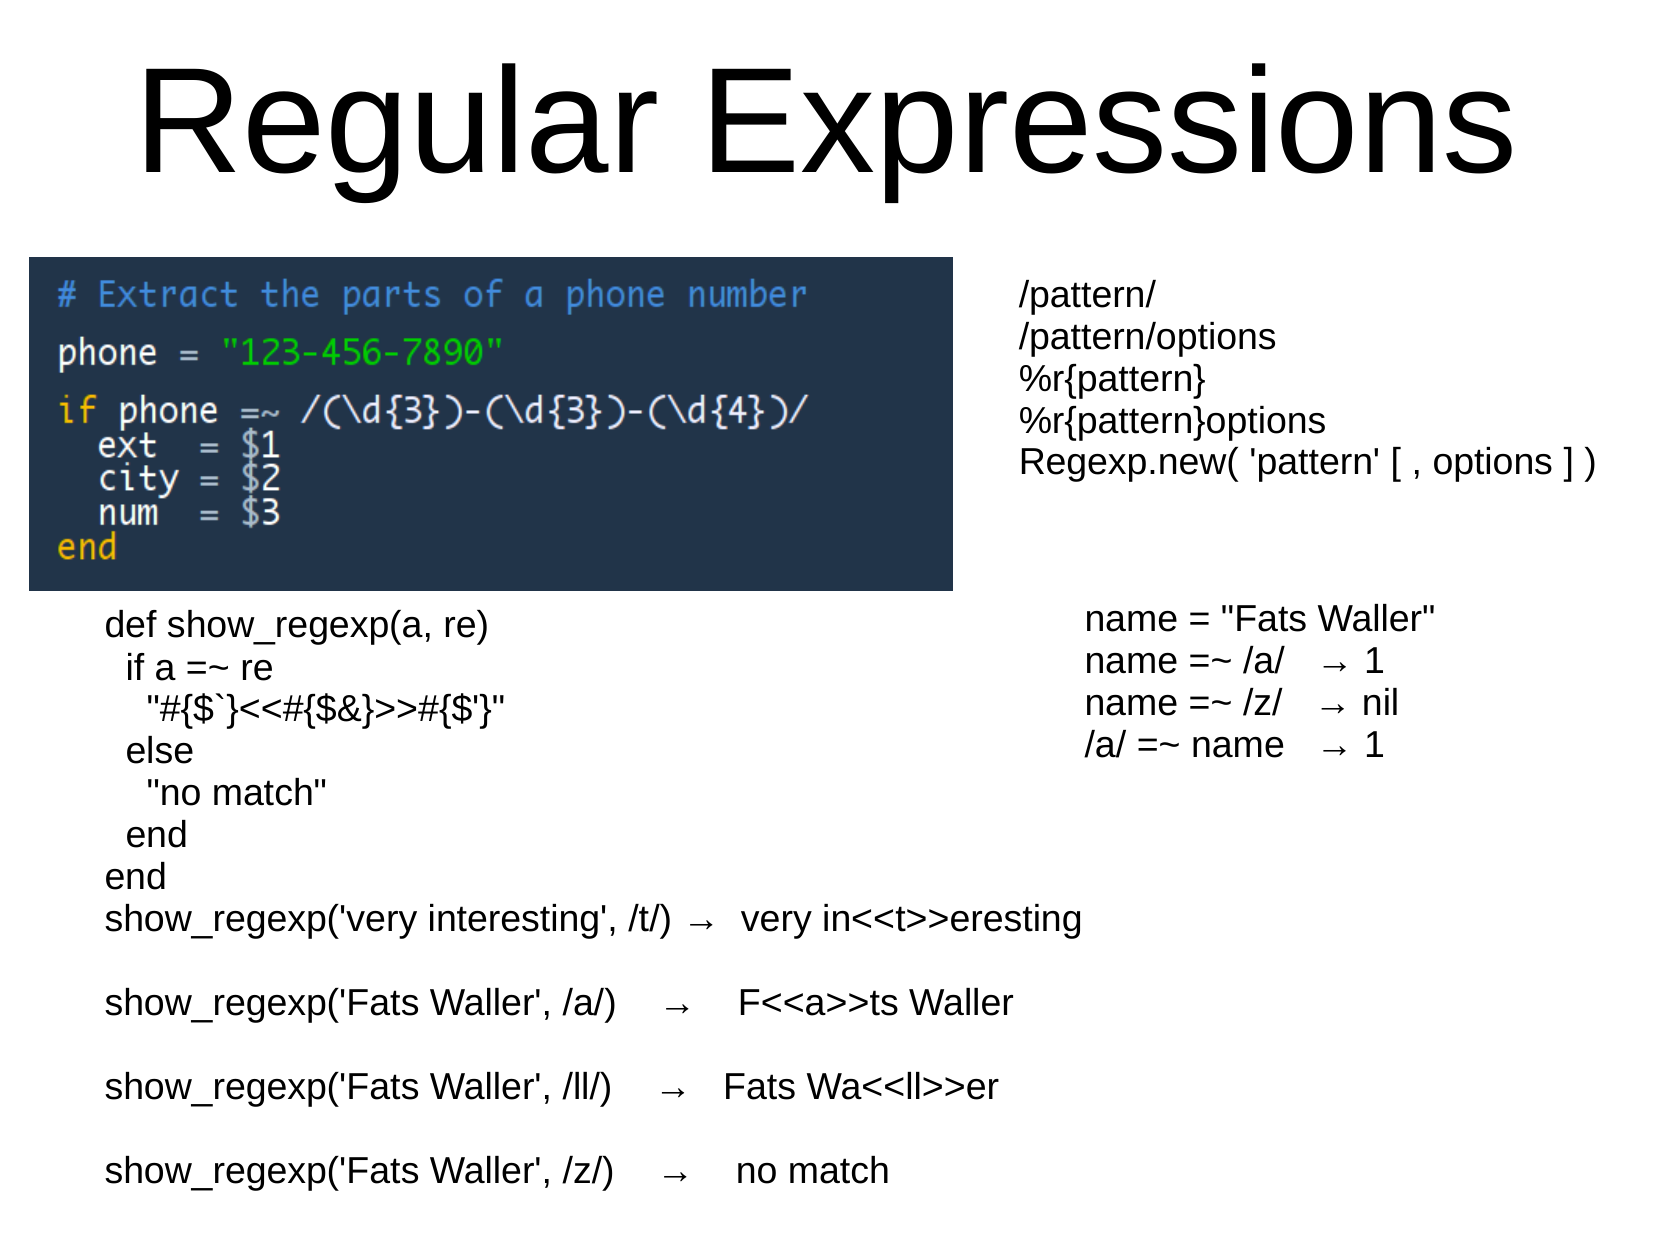

Regular Expressions
/pattern/
/pattern/options
%r{pattern}
%r{pattern}options
Regexp.new( 'pattern' [ , options ] )
name = "Fats Waller"
name =~ /a/ → 1
name =~ /z/ → nil
/a/ =~ name → 1
def show_regexp(a, re)
 if a =~ re
 "#{$`}<<#{$&}>>#{$'}"
 else
 "no match"
 end
end
show_regexp('very interesting', /t/) → very in<<t>>eresting
show_regexp('Fats Waller', /a/) → F<<a>>ts Waller
show_regexp('Fats Waller', /ll/) → Fats Wa<<ll>>er
show_regexp('Fats Waller', /z/) → no match